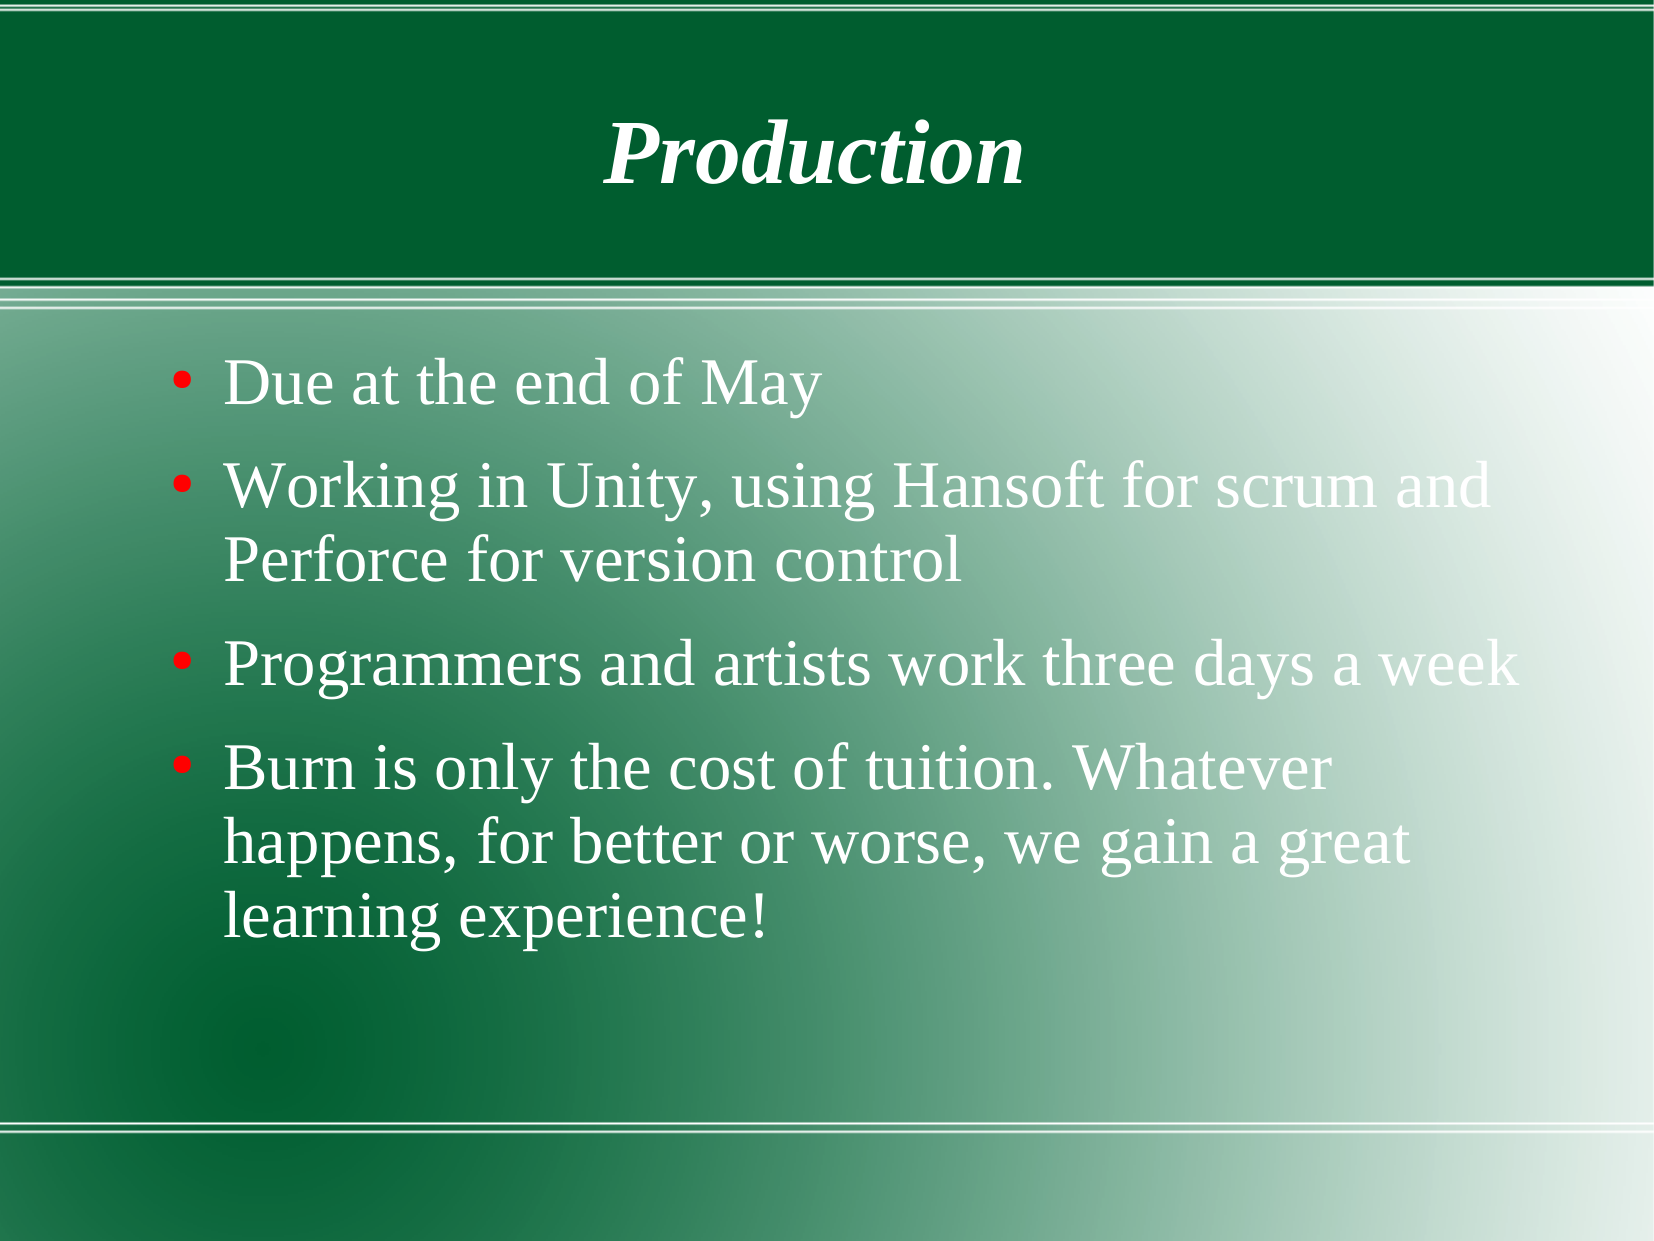

# Production
Due at the end of May
Working in Unity, using Hansoft for scrum and Perforce for version control
Programmers and artists work three days a week
Burn is only the cost of tuition. Whatever happens, for better or worse, we gain a great learning experience!